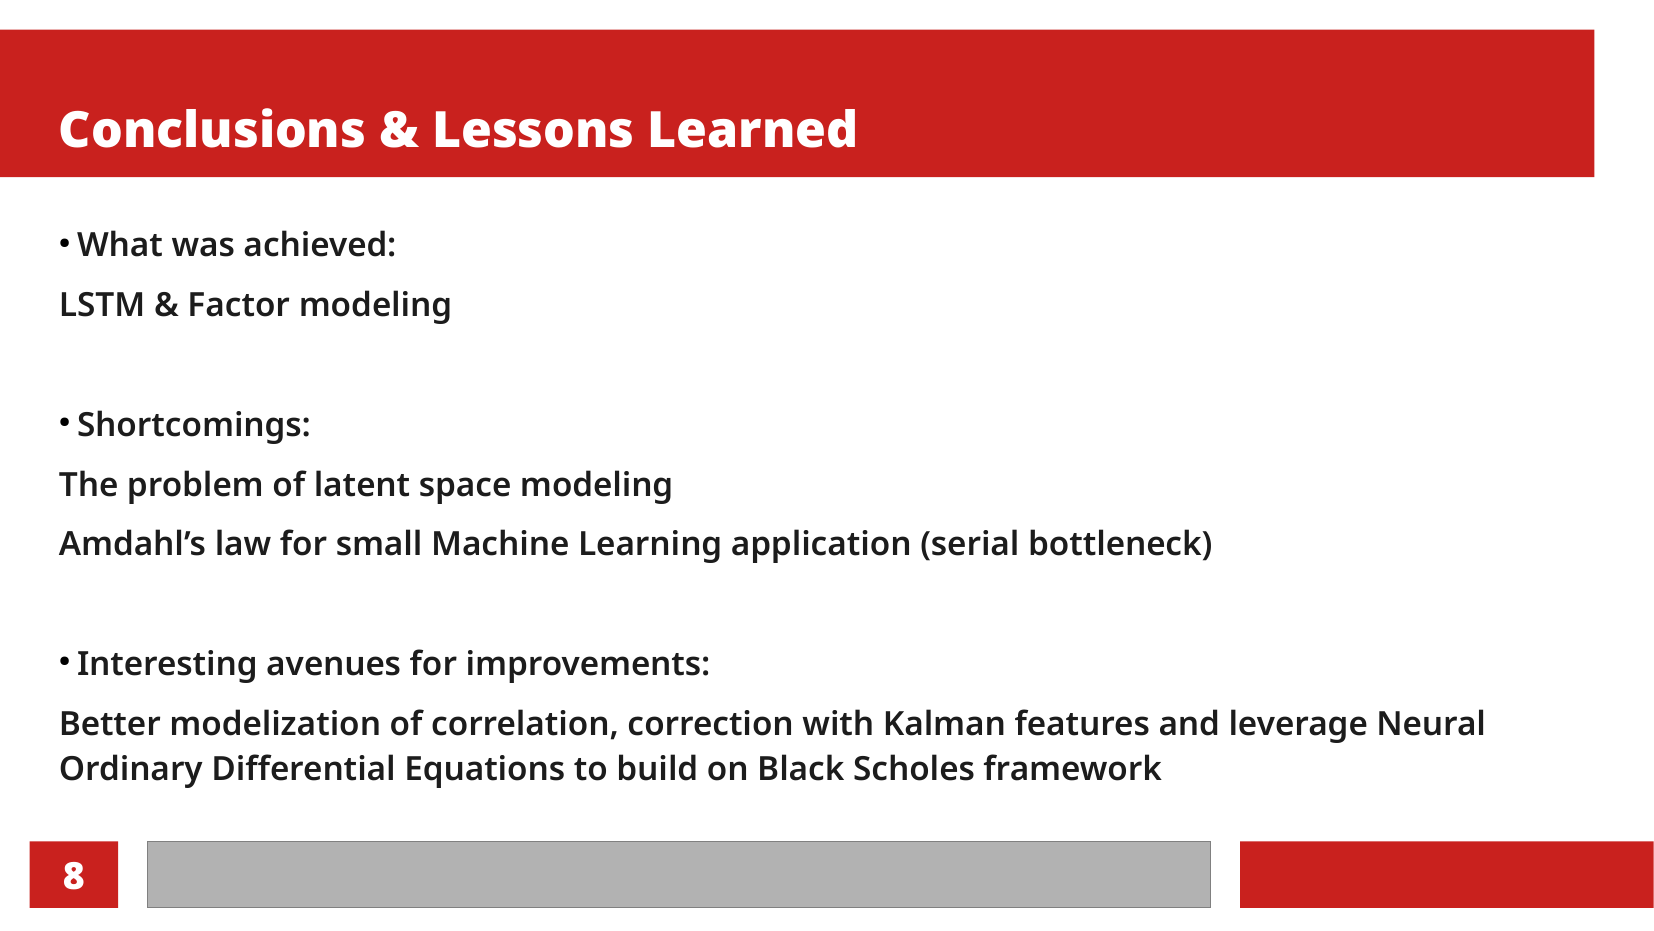

# Conclusions & Lessons Learned
 What was achieved:
LSTM & Factor modeling
 Shortcomings:
The problem of latent space modeling
Amdahl’s law for small Machine Learning application (serial bottleneck)
 Interesting avenues for improvements:
Better modelization of correlation, correction with Kalman features and leverage Neural Ordinary Differential Equations to build on Black Scholes framework
8